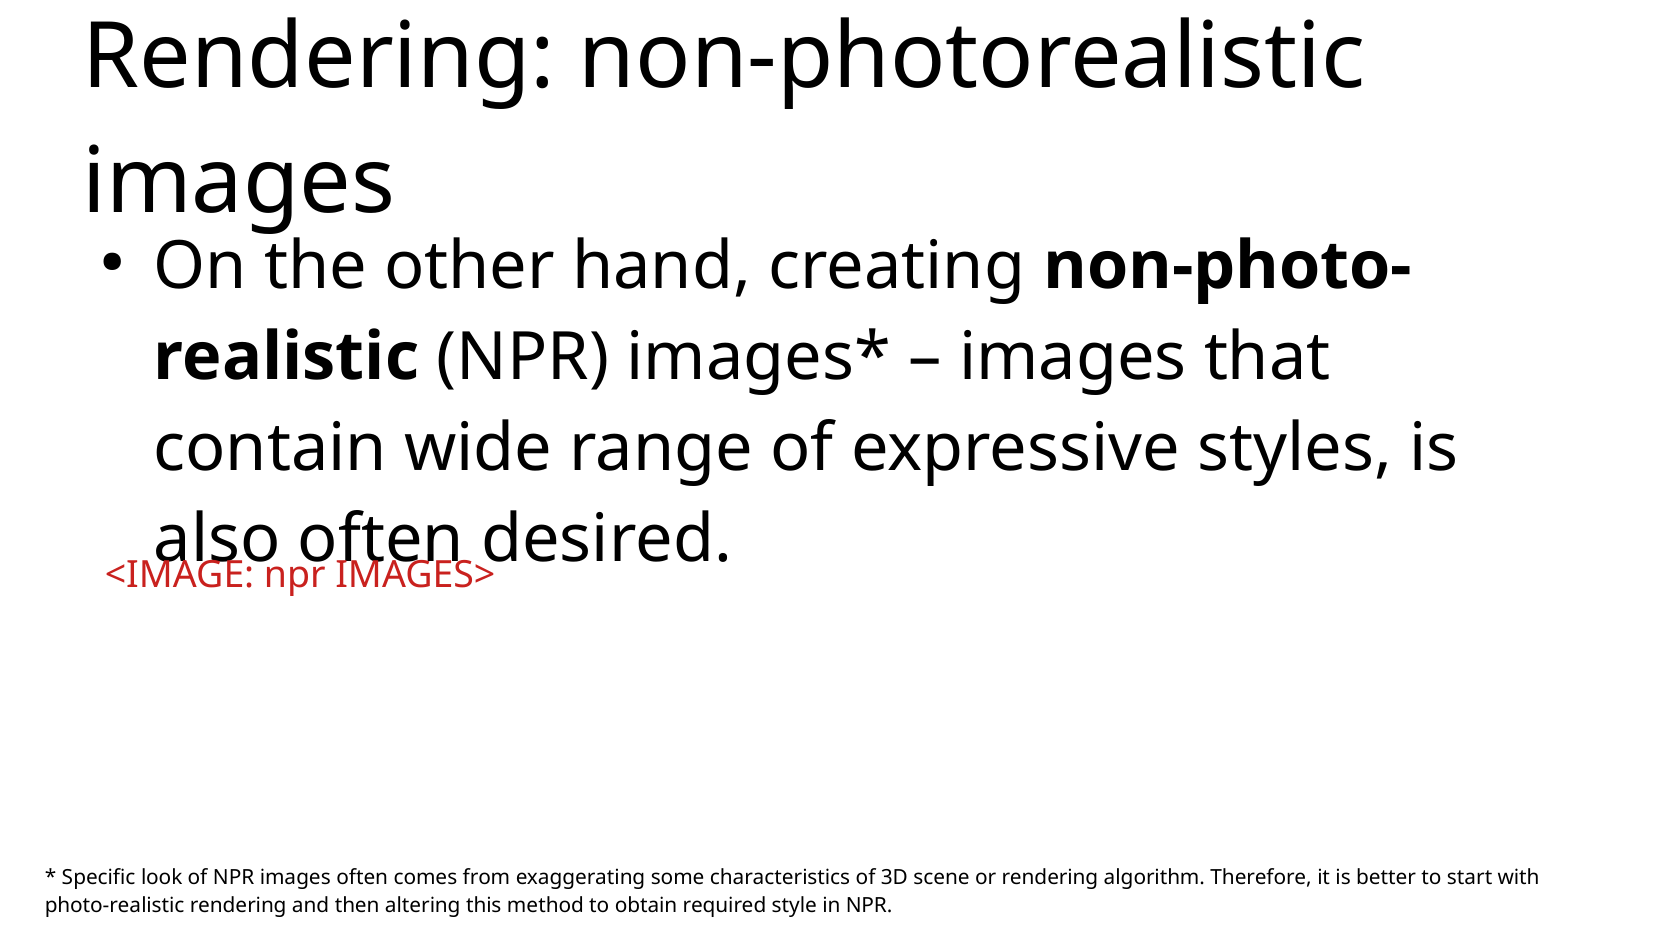

# Rendering: non-photorealistic images
On the other hand, creating non-photo-realistic (NPR) images* – images that contain wide range of expressive styles, is also often desired.
<IMAGE: npr IMAGES>
* Specific look of NPR images often comes from exaggerating some characteristics of 3D scene or rendering algorithm. Therefore, it is better to start with photo-realistic rendering and then altering this method to obtain required style in NPR.